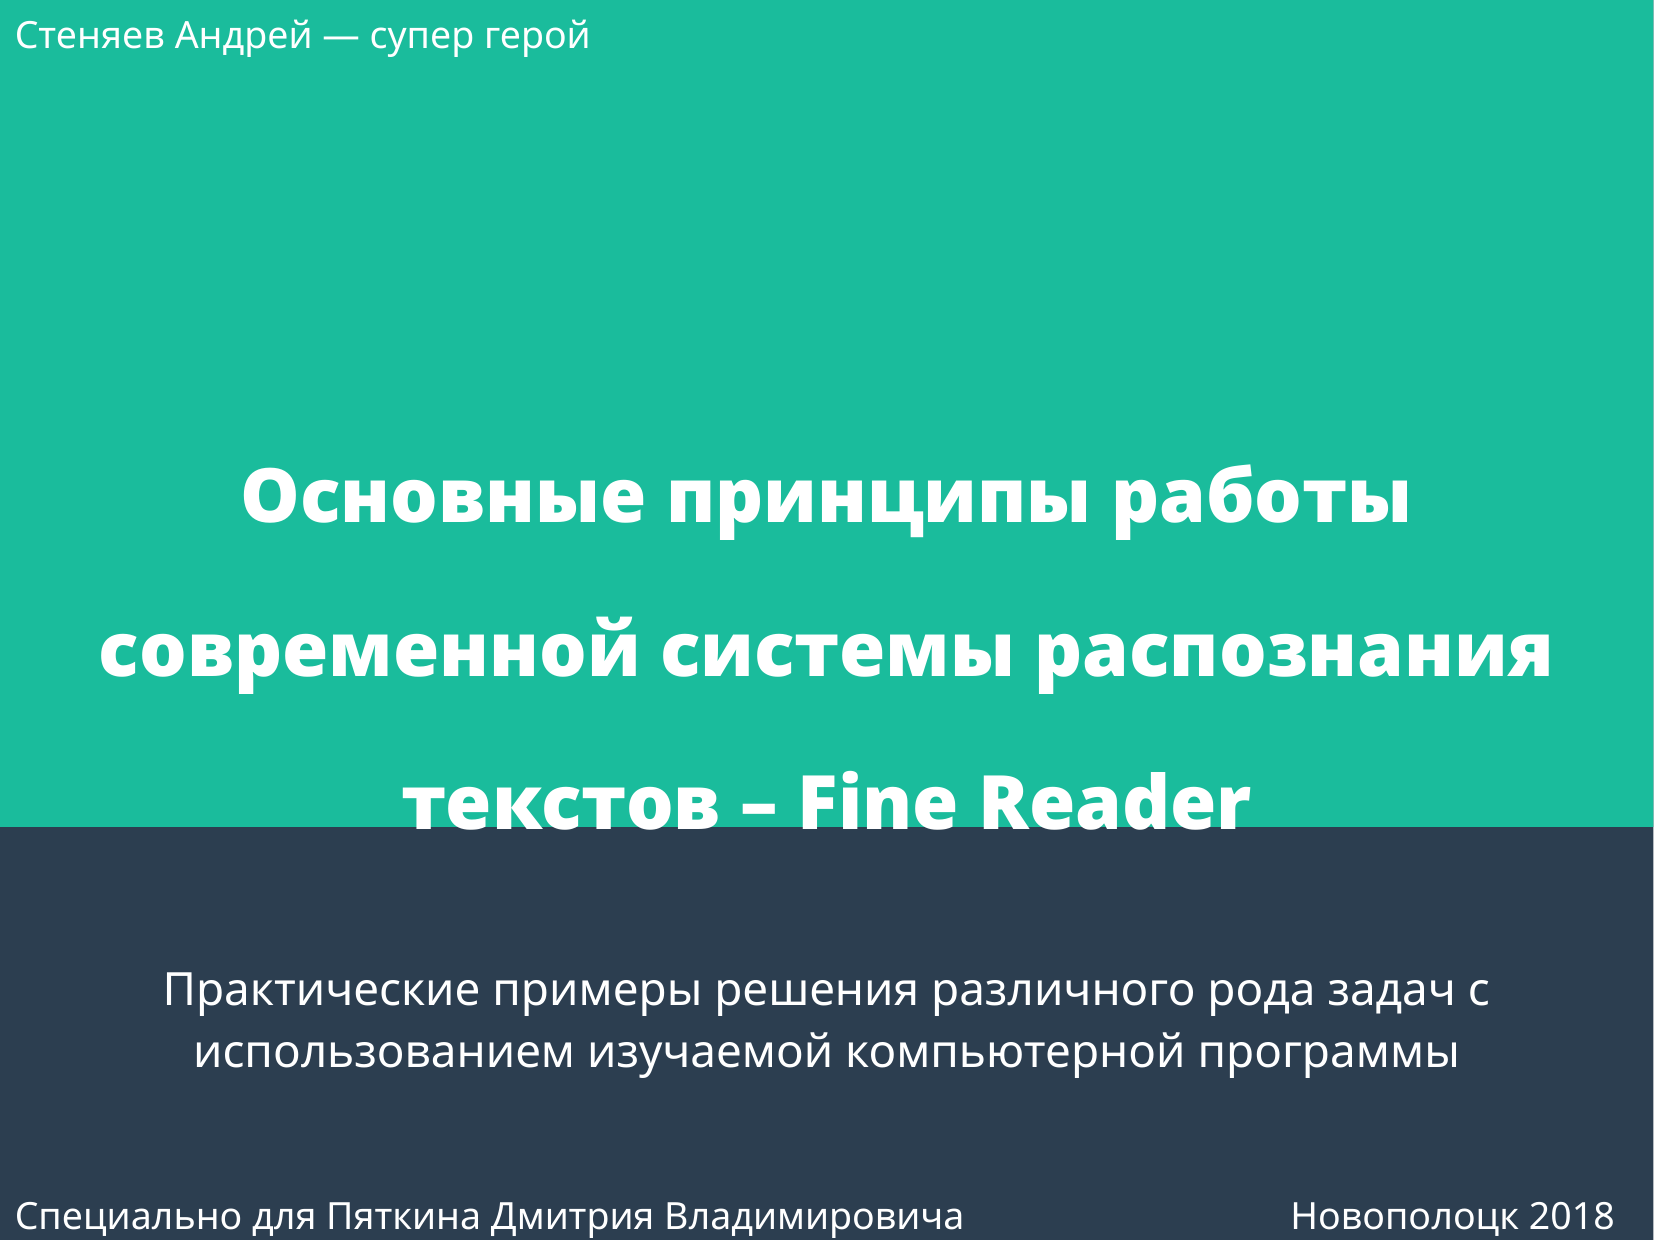

Стеняев Андрей — супер герой
# Основные принципы работы современной системы распознания текстов – Fine Reader
Практические примеры решения различного рода задач с использованием изучаемой компьютерной программы
Специально для Пяткина Дмитрия Владимировича
Новополоцк 2018